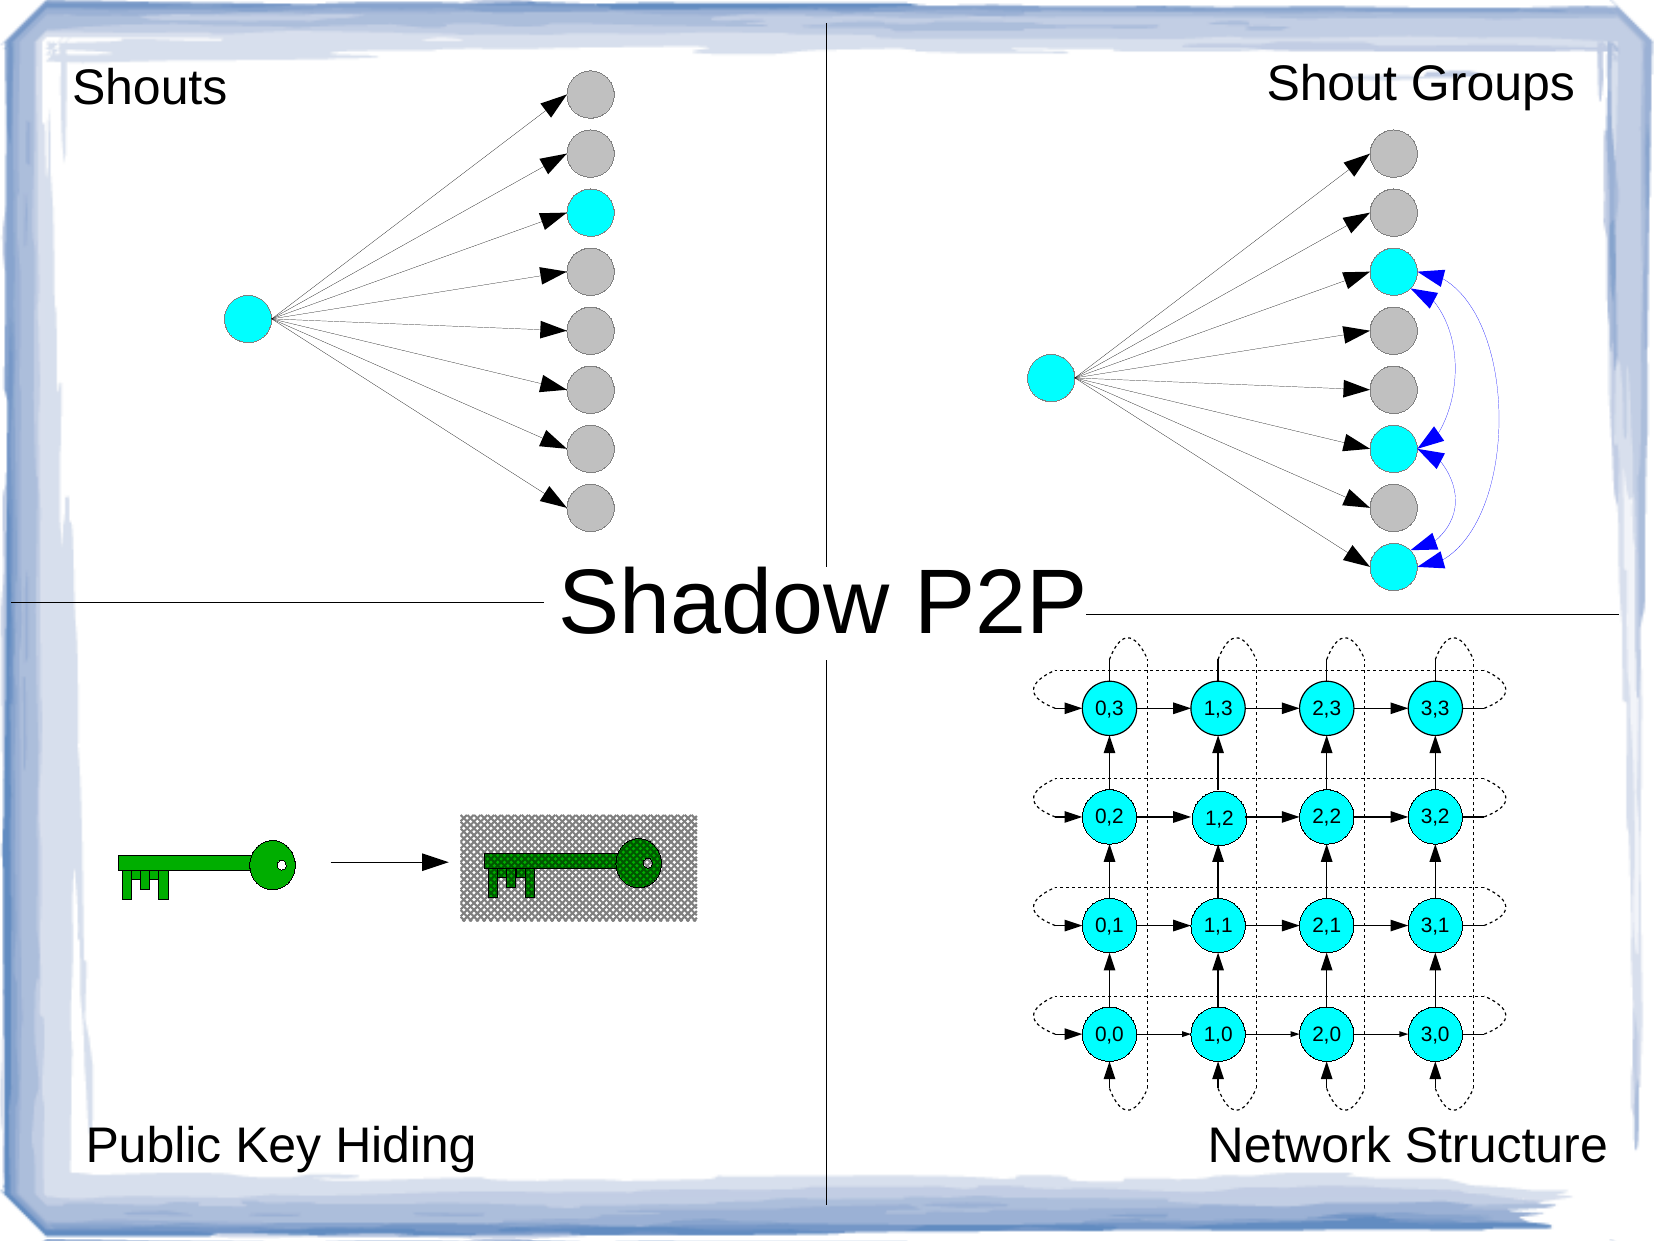

Shout Groups
Shouts
Shadow P2P
0,3
1,3
2,3
3,3
0,2
2,2
3,2
1,2
0,1
1,1
2,1
3,1
0,0
1,0
2,0
3,0
Network Structure
Public Key Hiding